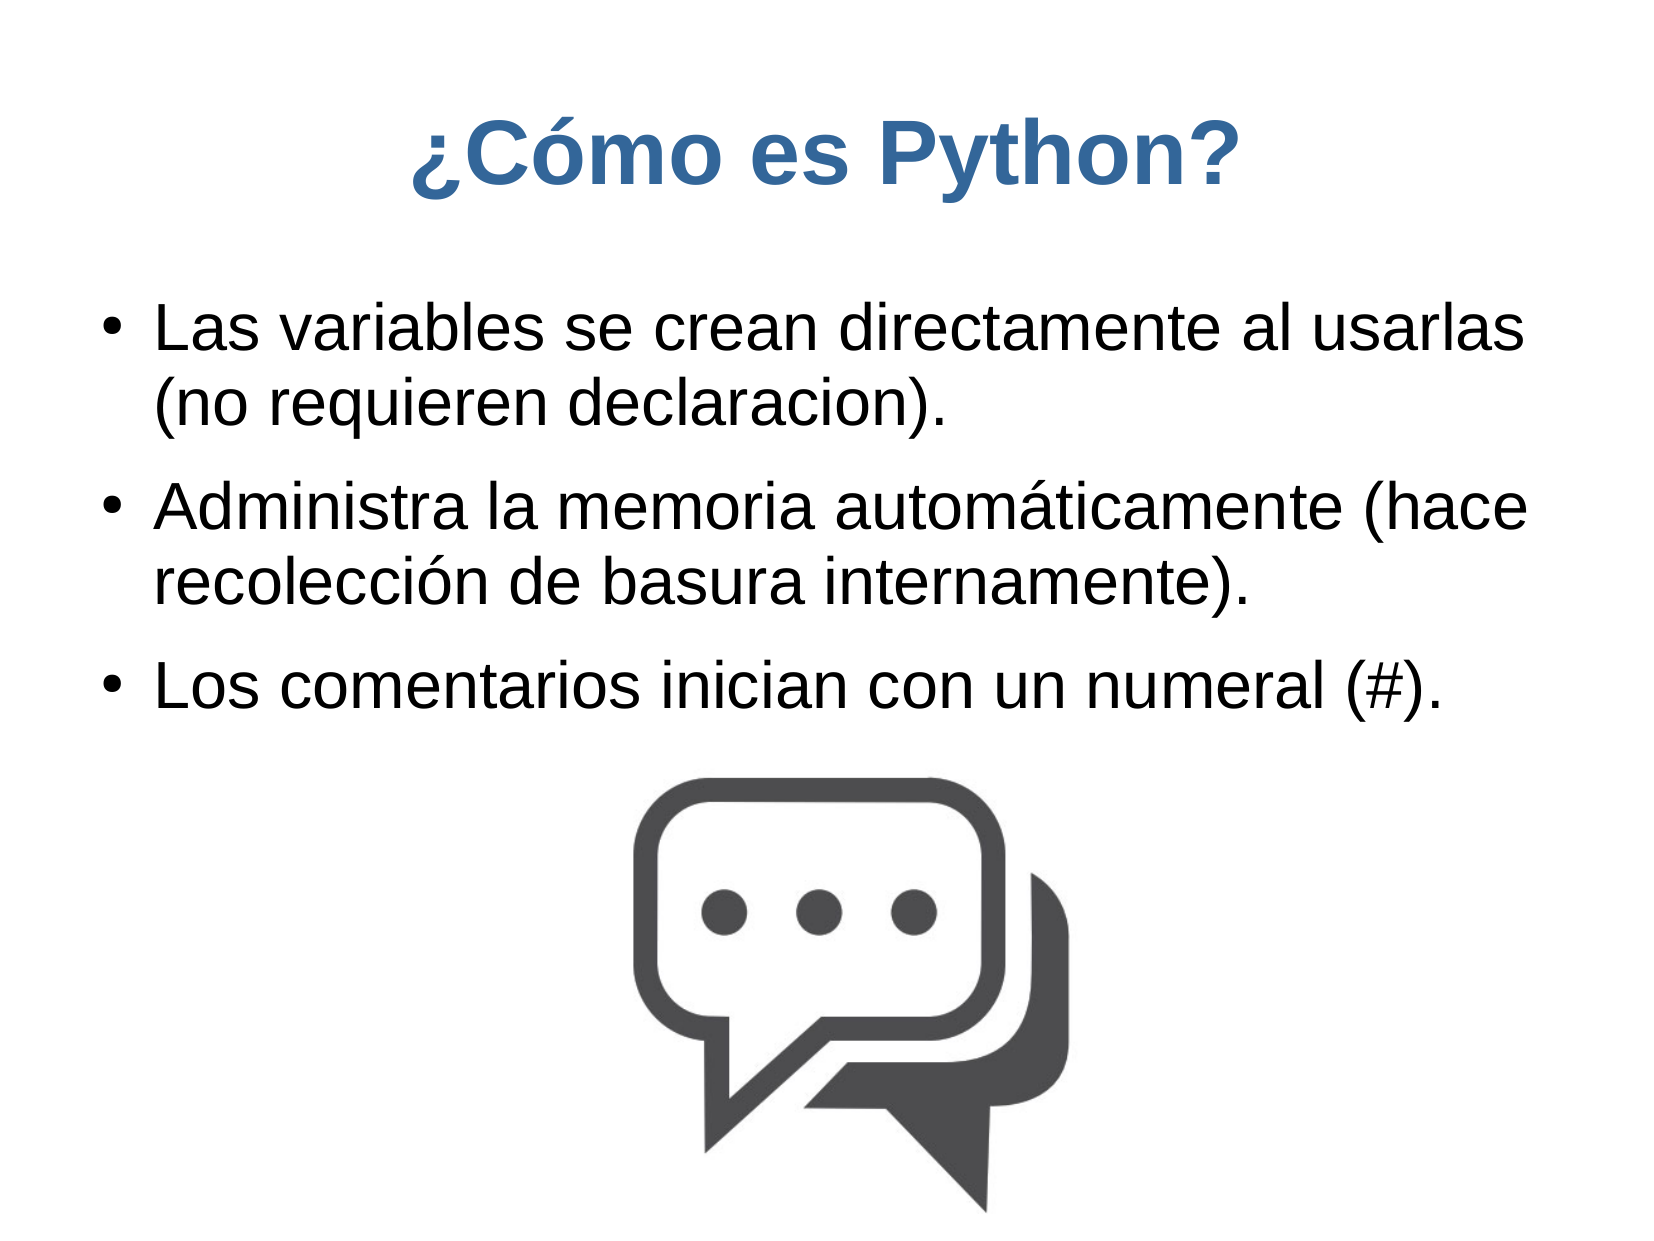

# ¿Cómo es Python?
Las variables se crean directamente al usarlas (no requieren declaracion).
Administra la memoria automáticamente (hace recolección de basura internamente).
Los comentarios inician con un numeral (#).